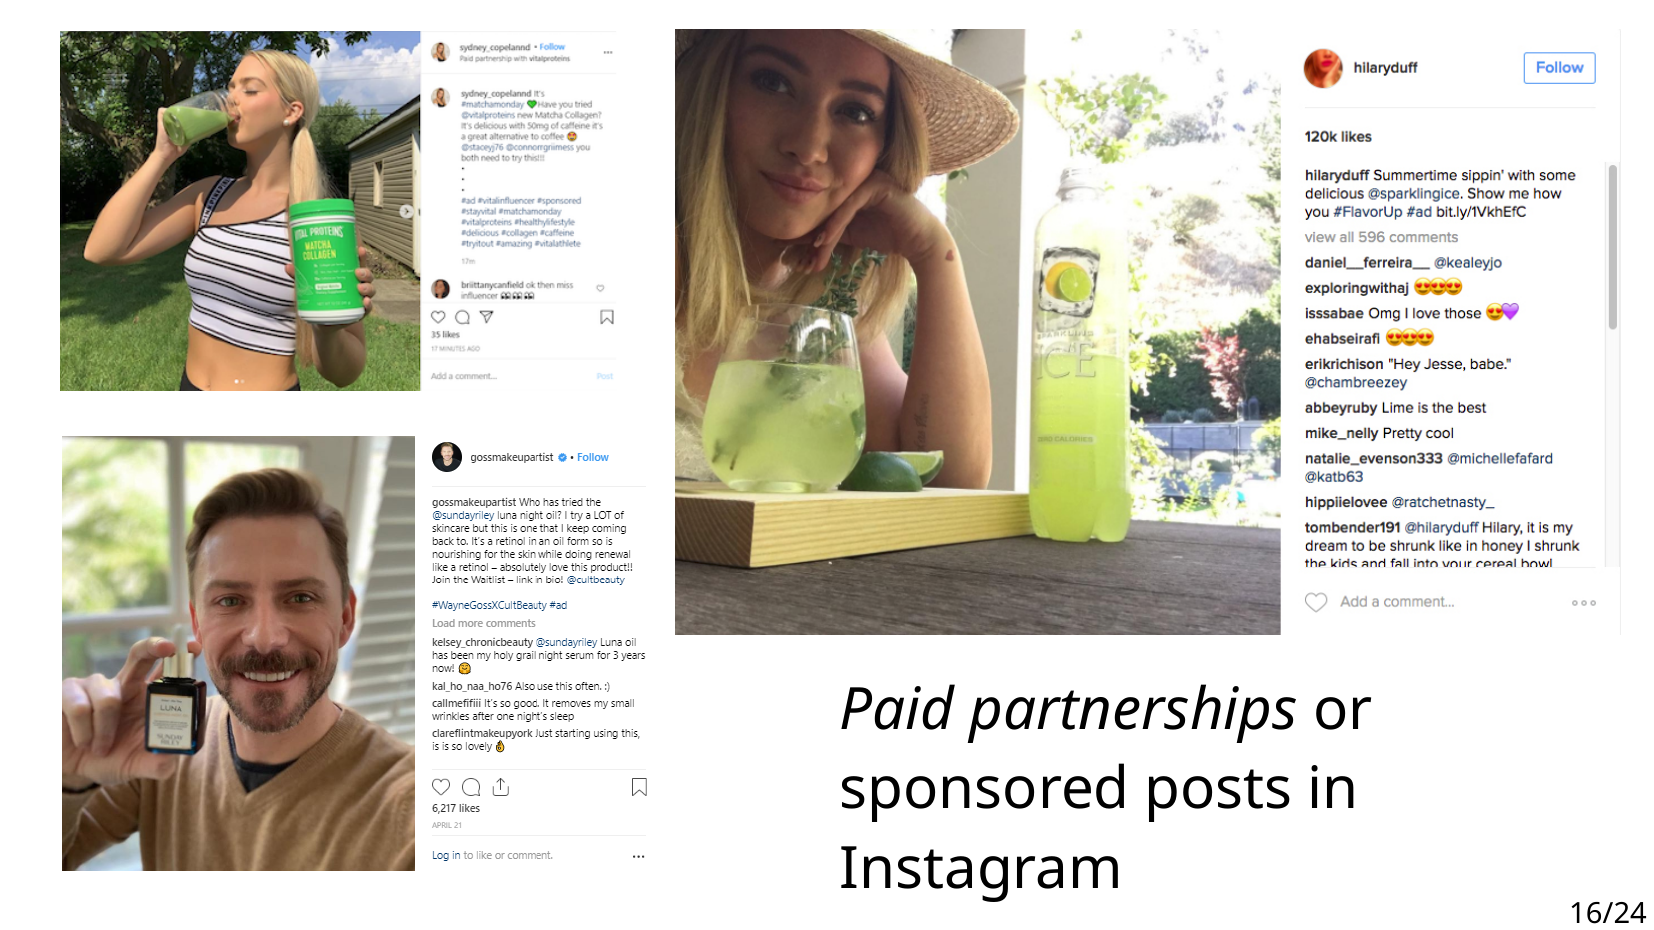

Paid partnerships or sponsored posts in Instagram
16